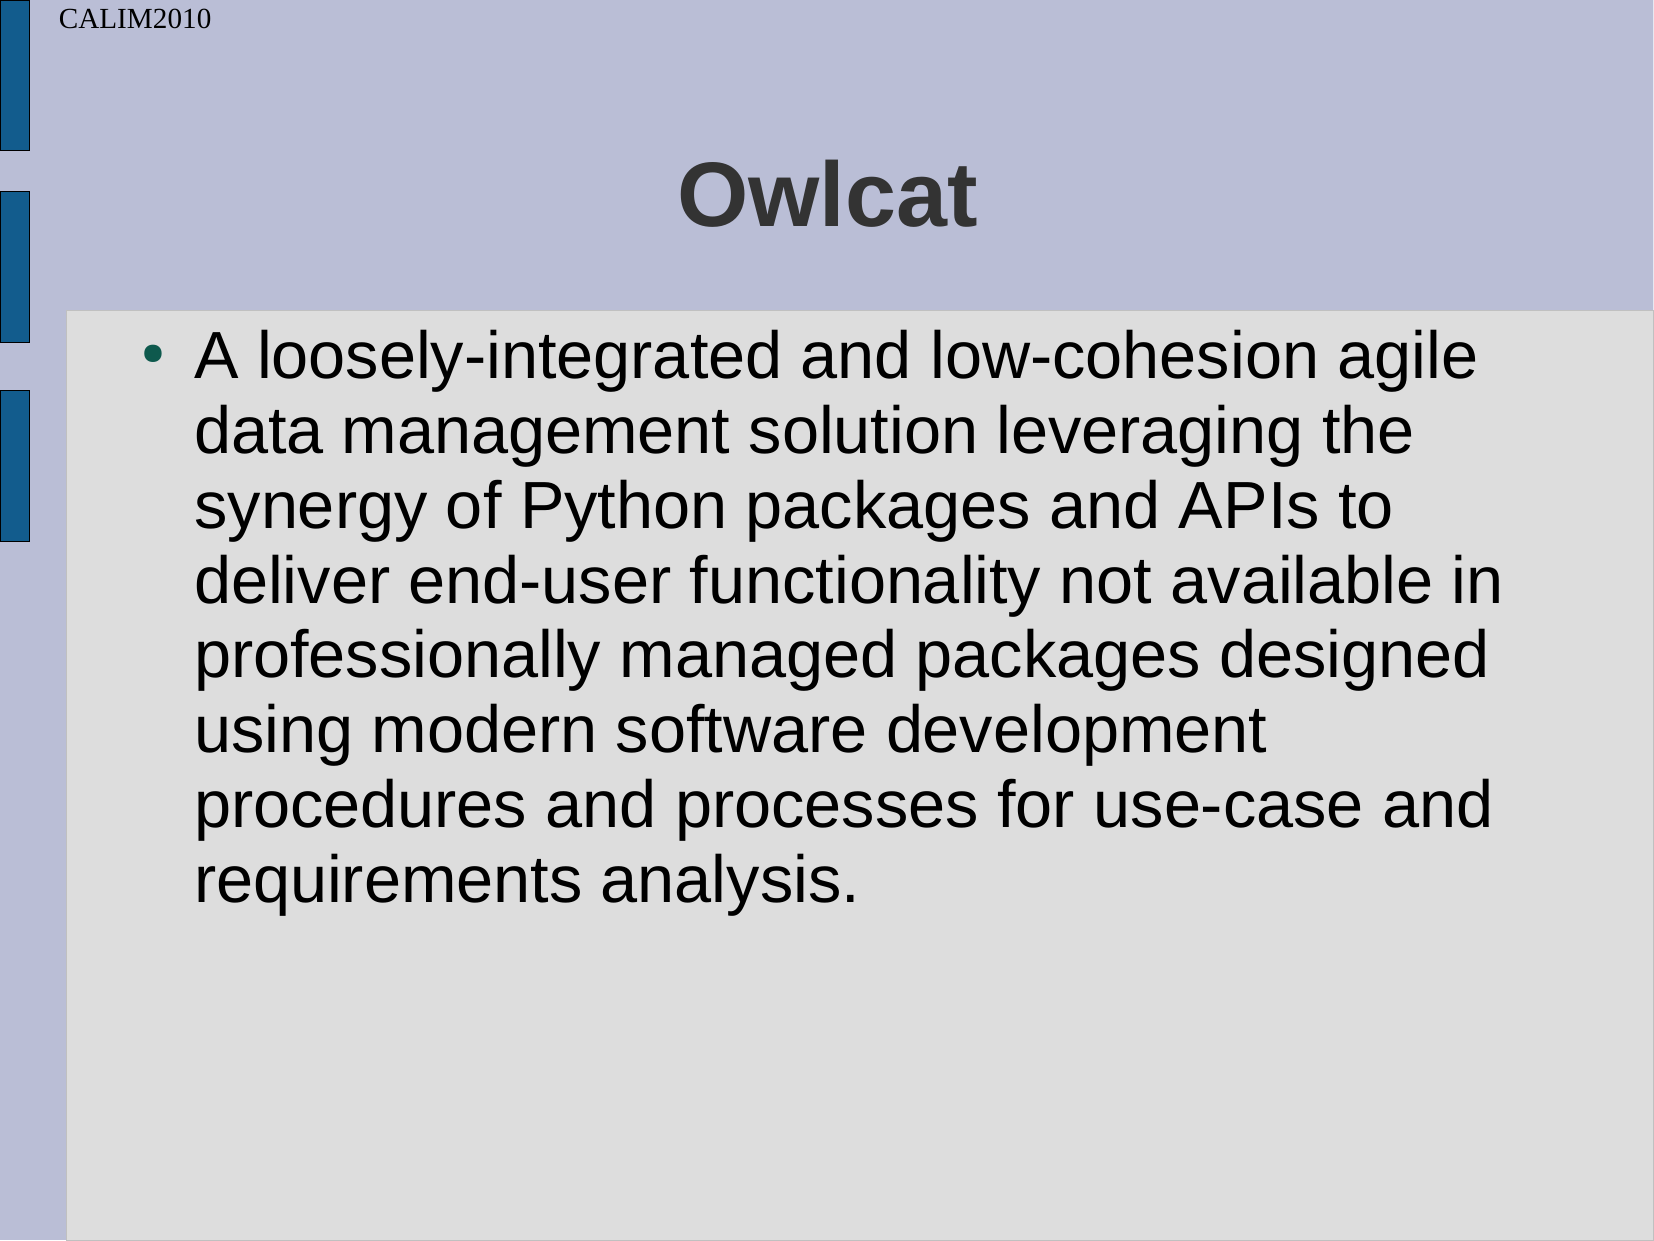

CALIM2010
# Owlcat
A loosely-integrated and low-cohesion agile data management solution leveraging the synergy of Python packages and APIs to deliver end-user functionality not available in professionally managed packages designed using modern software development procedures and processes for use-case and requirements analysis.